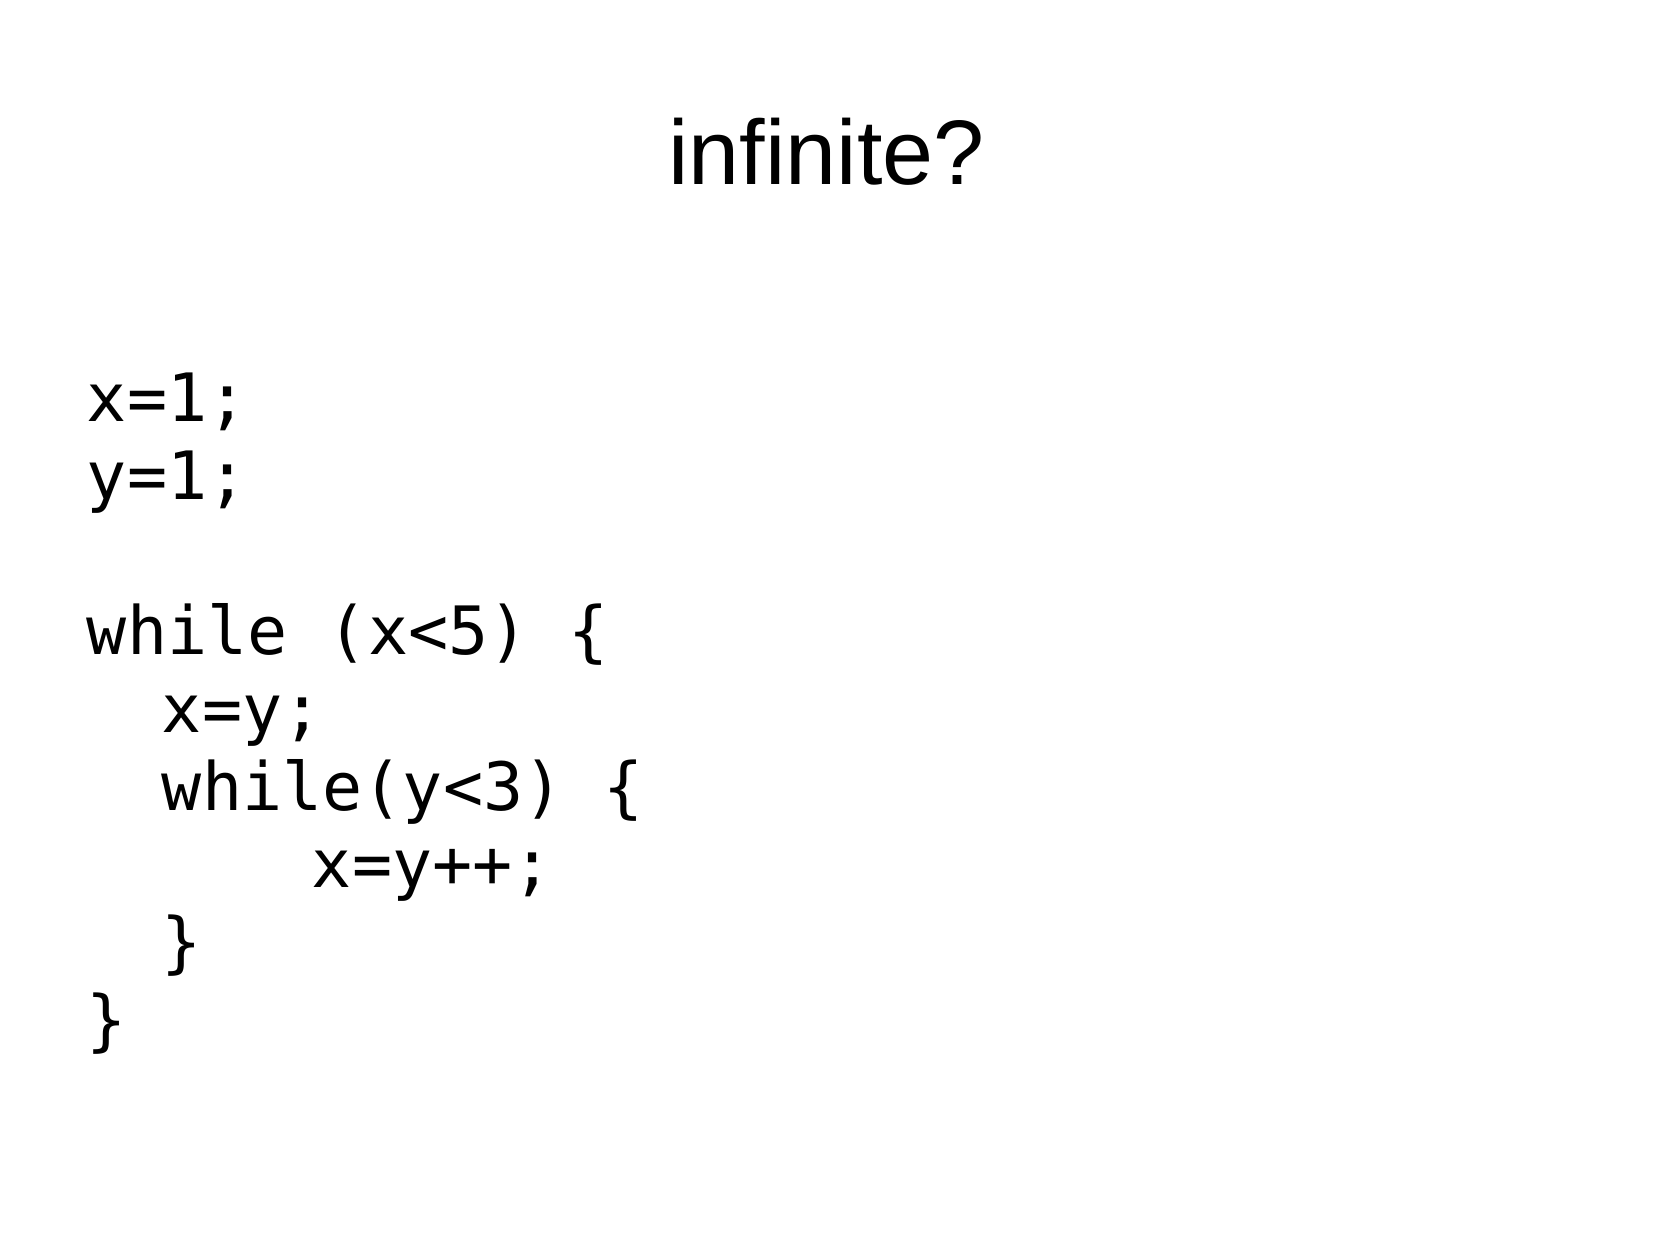

# infinite?
x=1;
y=1;
while (x<5) {
	x=y;
	while(y<3) {
			x=y++;
	}
}